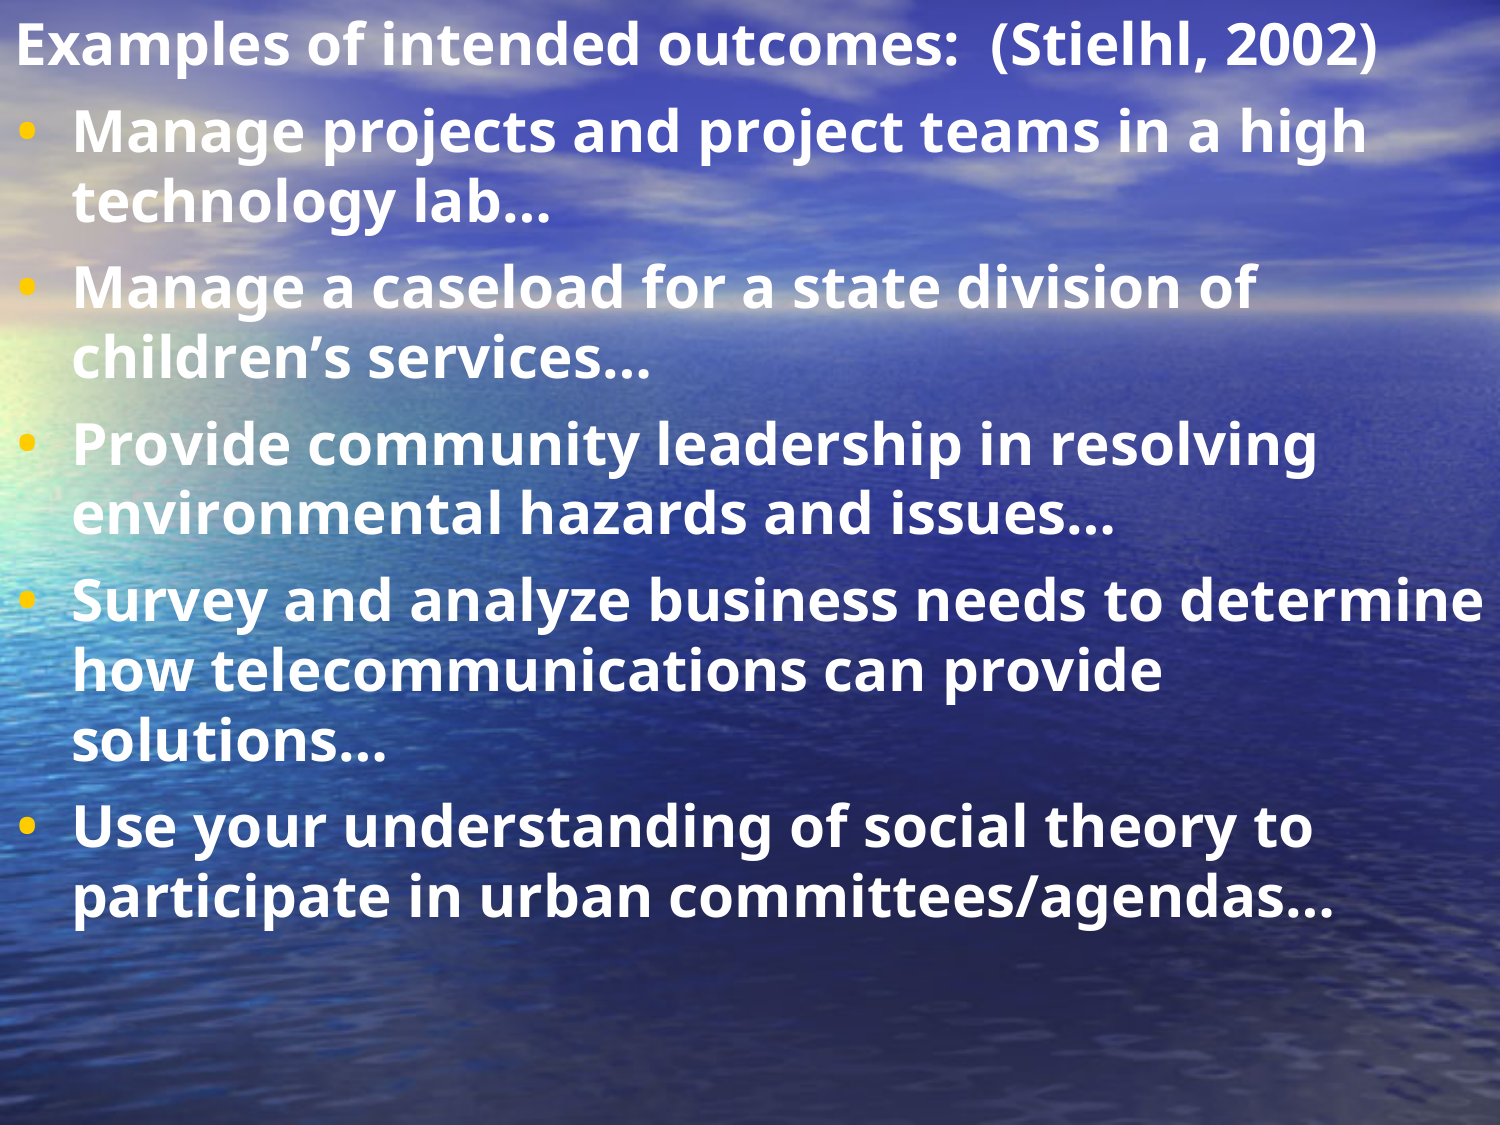

# Examples of intended outcomes: (Stielhl, 2002)
Manage projects and project teams in a high technology lab…
Manage a caseload for a state division of children’s services…
Provide community leadership in resolving environmental hazards and issues…
Survey and analyze business needs to determine how telecommunications can provide solutions…
Use your understanding of social theory to participate in urban committees/agendas…